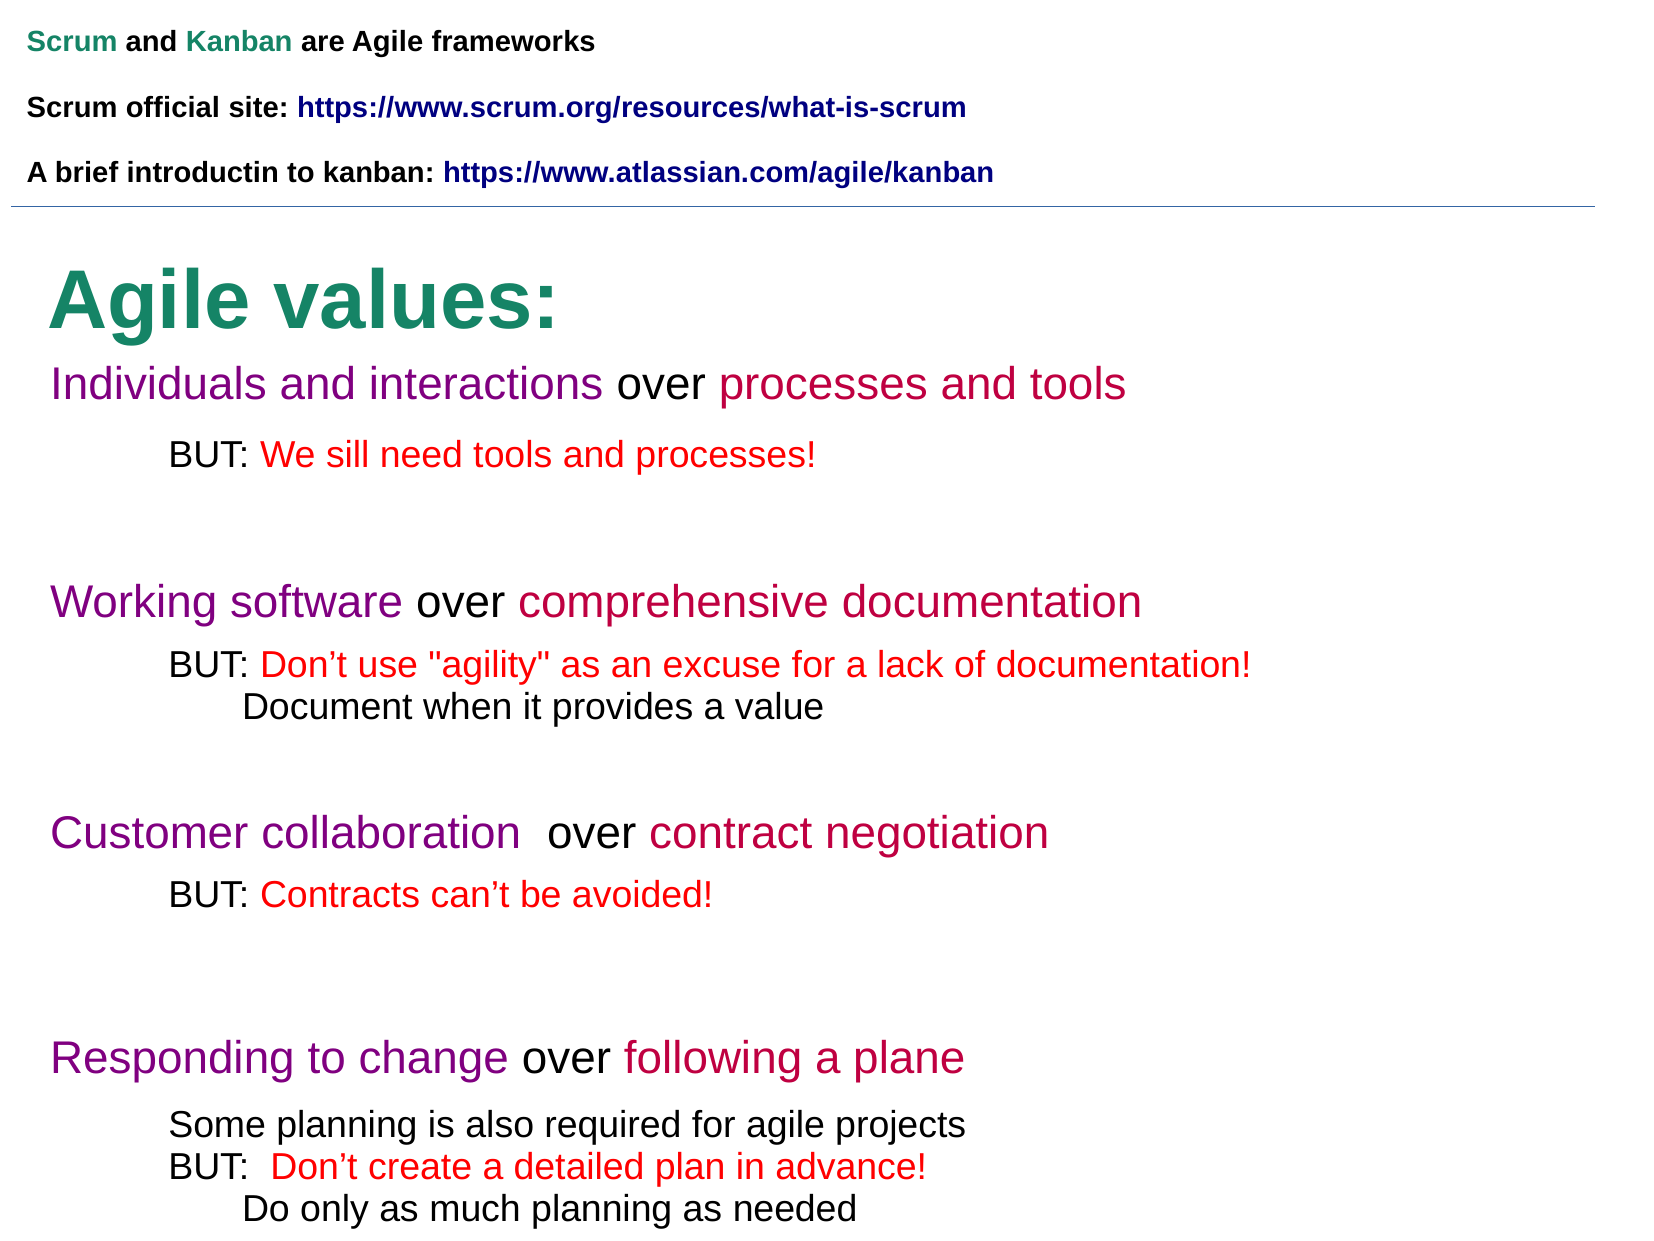

Scrum and Kanban are Agile frameworks
Scrum official site: https://www.scrum.org/resources/what-is-scrum
A brief introductin to kanban: https://www.atlassian.com/agile/kanban
# Agile values:
Individuals and interactions over processes and tools
BUT: We sill need tools and processes!
Working software over comprehensive documentation
BUT: Don’t use "agility" as an excuse for a lack of documentation!
	Document when it provides a value
Customer collaboration over contract negotiation
BUT: Contracts can’t be avoided!
Responding to change over following a plane
Some planning is also required for agile projects
BUT: Don’t create a detailed plan in advance!
	Do only as much planning as needed